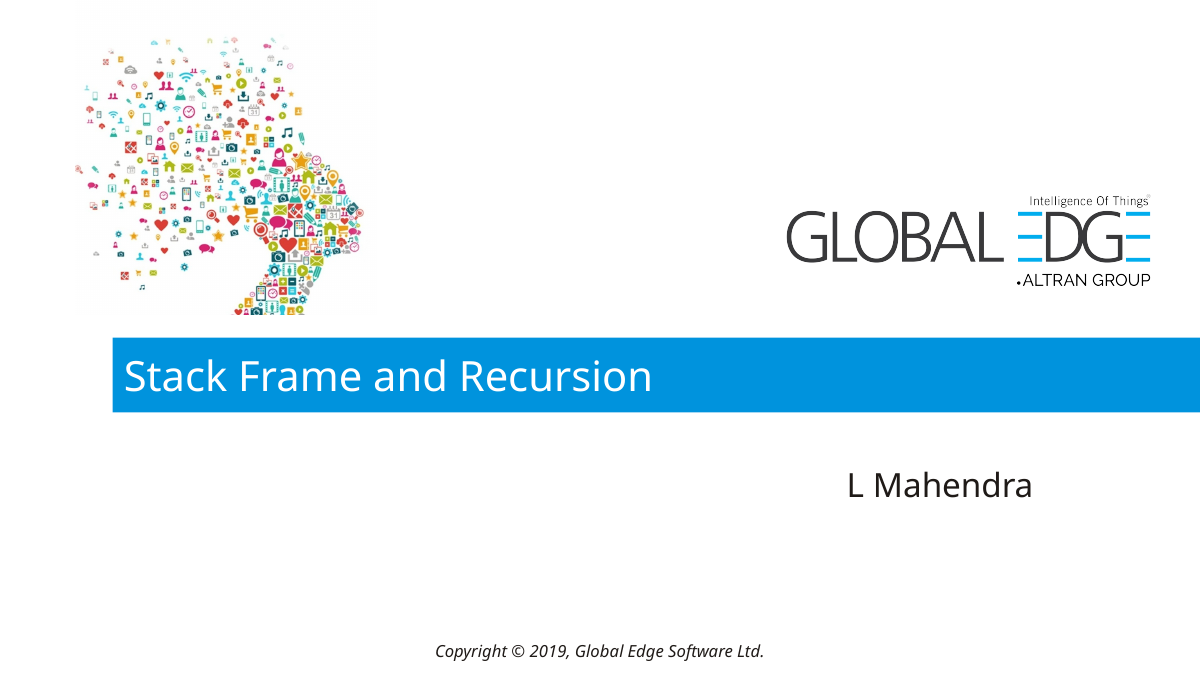

# Stack Frame and Recursion
 L Mahendra